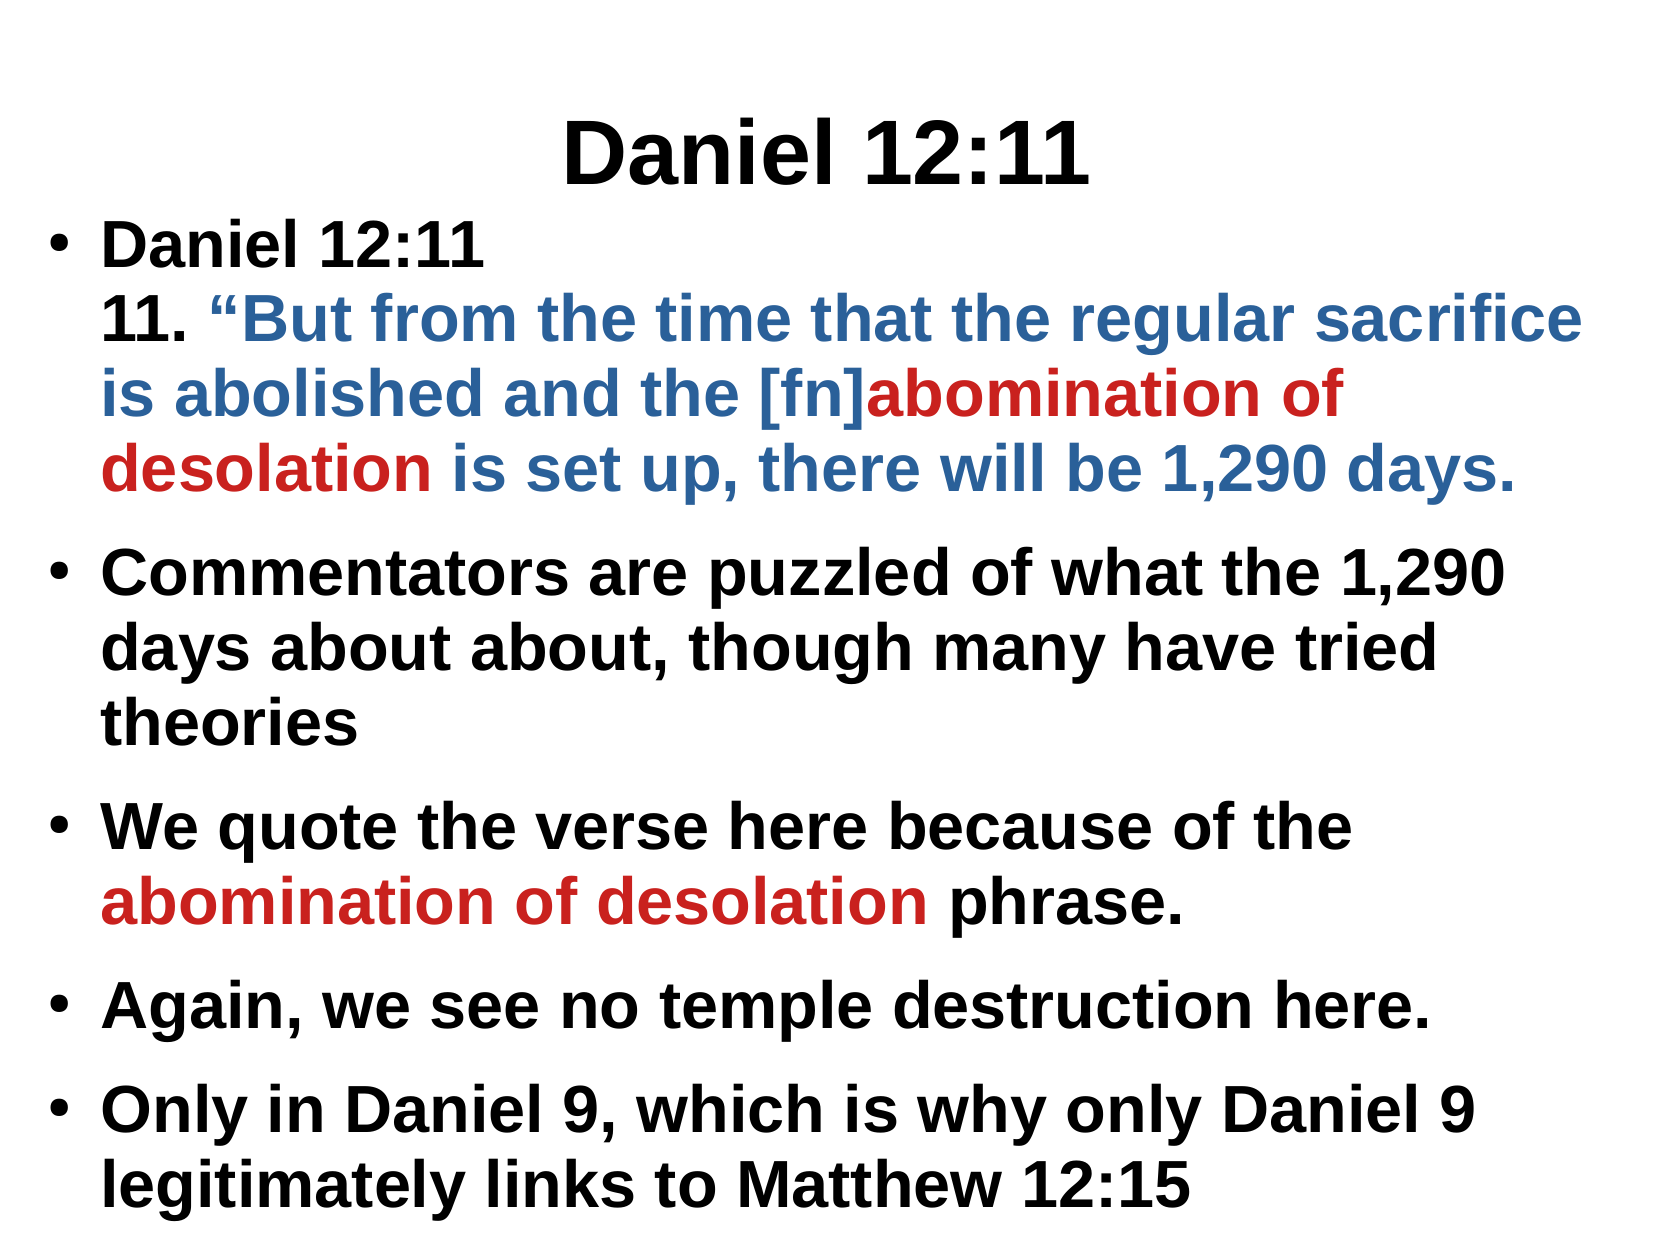

# Daniel 12:11
Daniel 12:11
11. “But from the time that the regular sacrifice is abolished and the [fn]abomination of desolation is set up, there will be 1,290 days.
Commentators are puzzled of what the 1,290 days about about, though many have tried theories
We quote the verse here because of the abomination of desolation phrase.
Again, we see no temple destruction here.
Only in Daniel 9, which is why only Daniel 9 legitimately links to Matthew 12:15